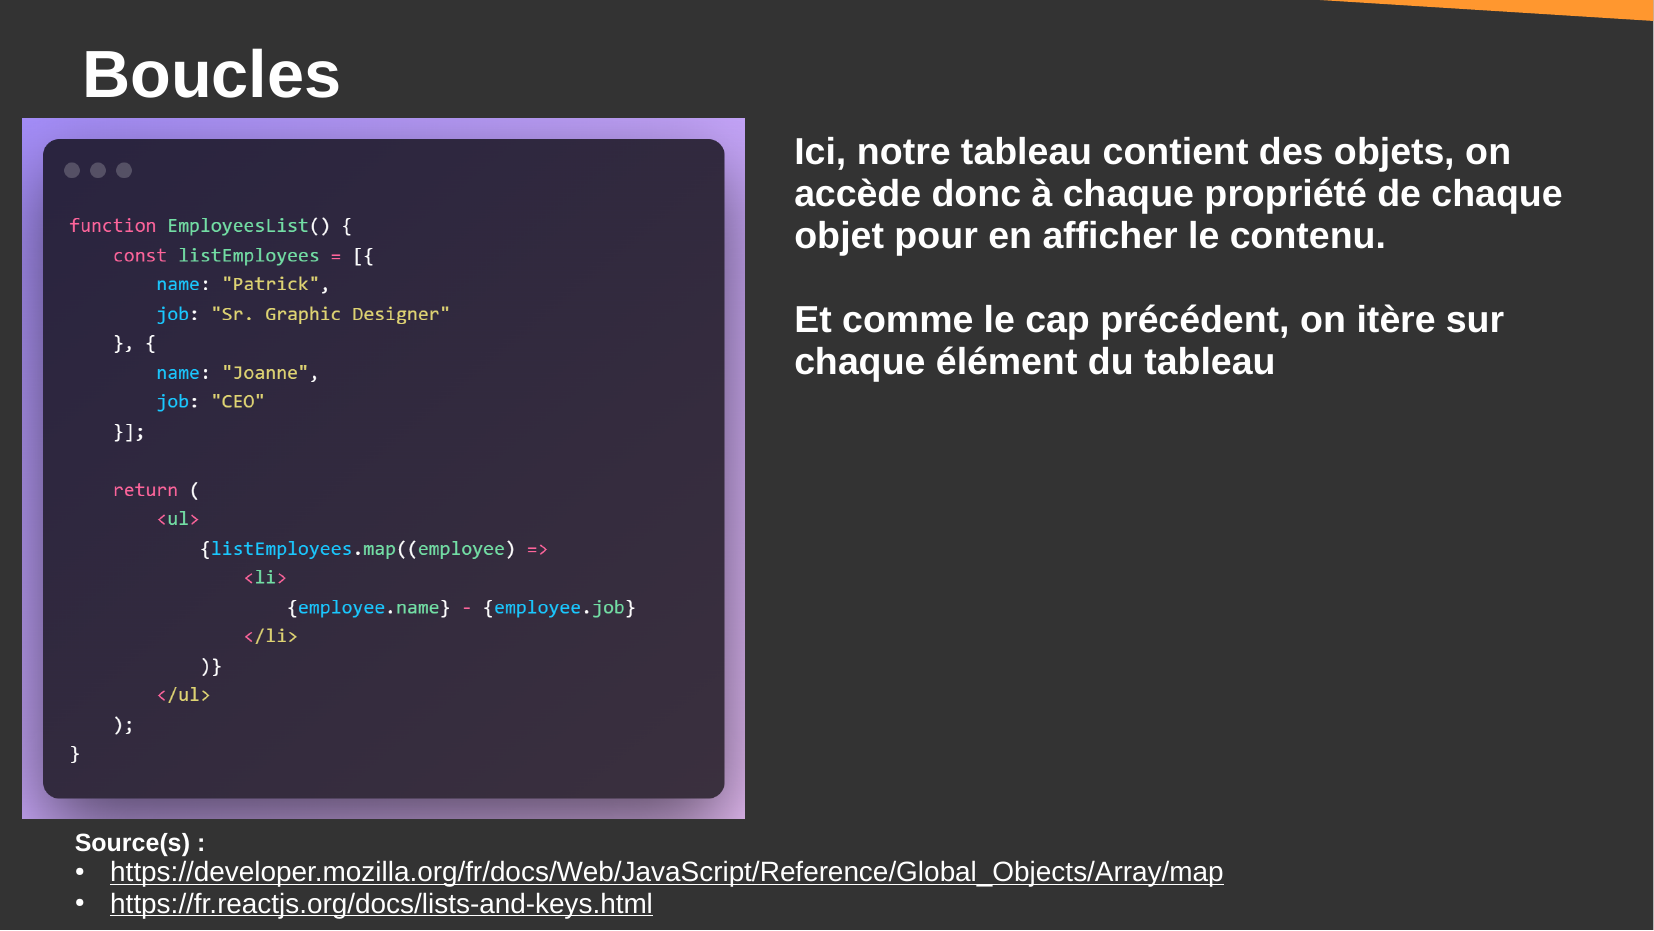

# Boucles
Ici, notre tableau contient des objets, on accède donc à chaque propriété de chaque objet pour en afficher le contenu.
Et comme le cap précédent, on itère sur chaque élément du tableau
Source(s) :
https://developer.mozilla.org/fr/docs/Web/JavaScript/Reference/Global_Objects/Array/map
https://fr.reactjs.org/docs/lists-and-keys.html